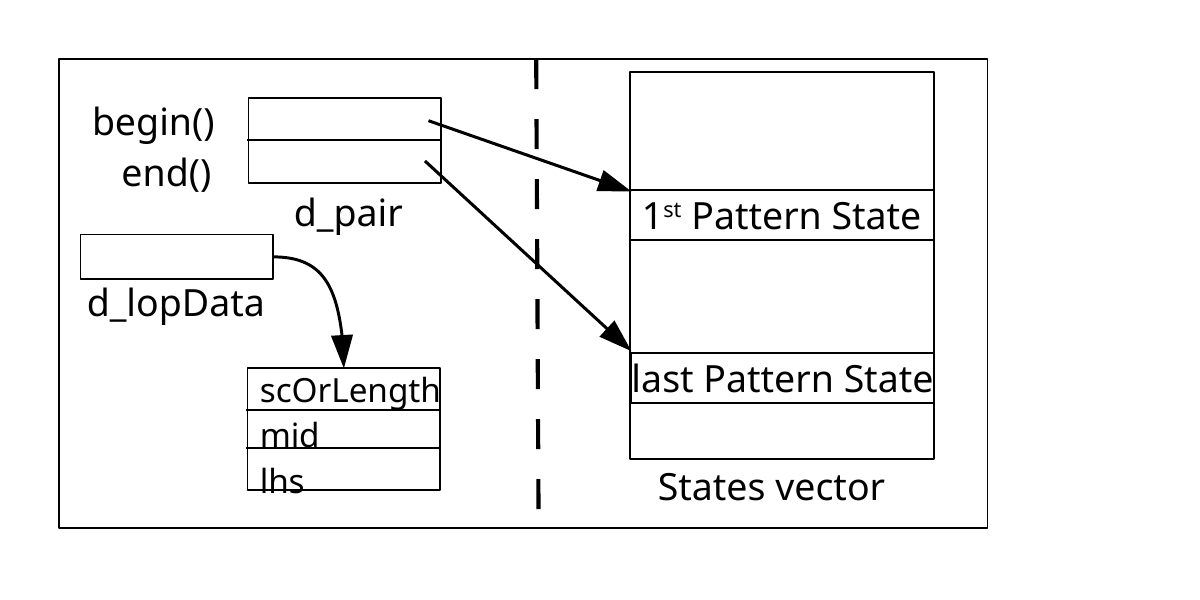

begin()
 end()
d_pair
1st Pattern State
d_lopData
last Pattern State
scOrLength
mid
lhs
States vector